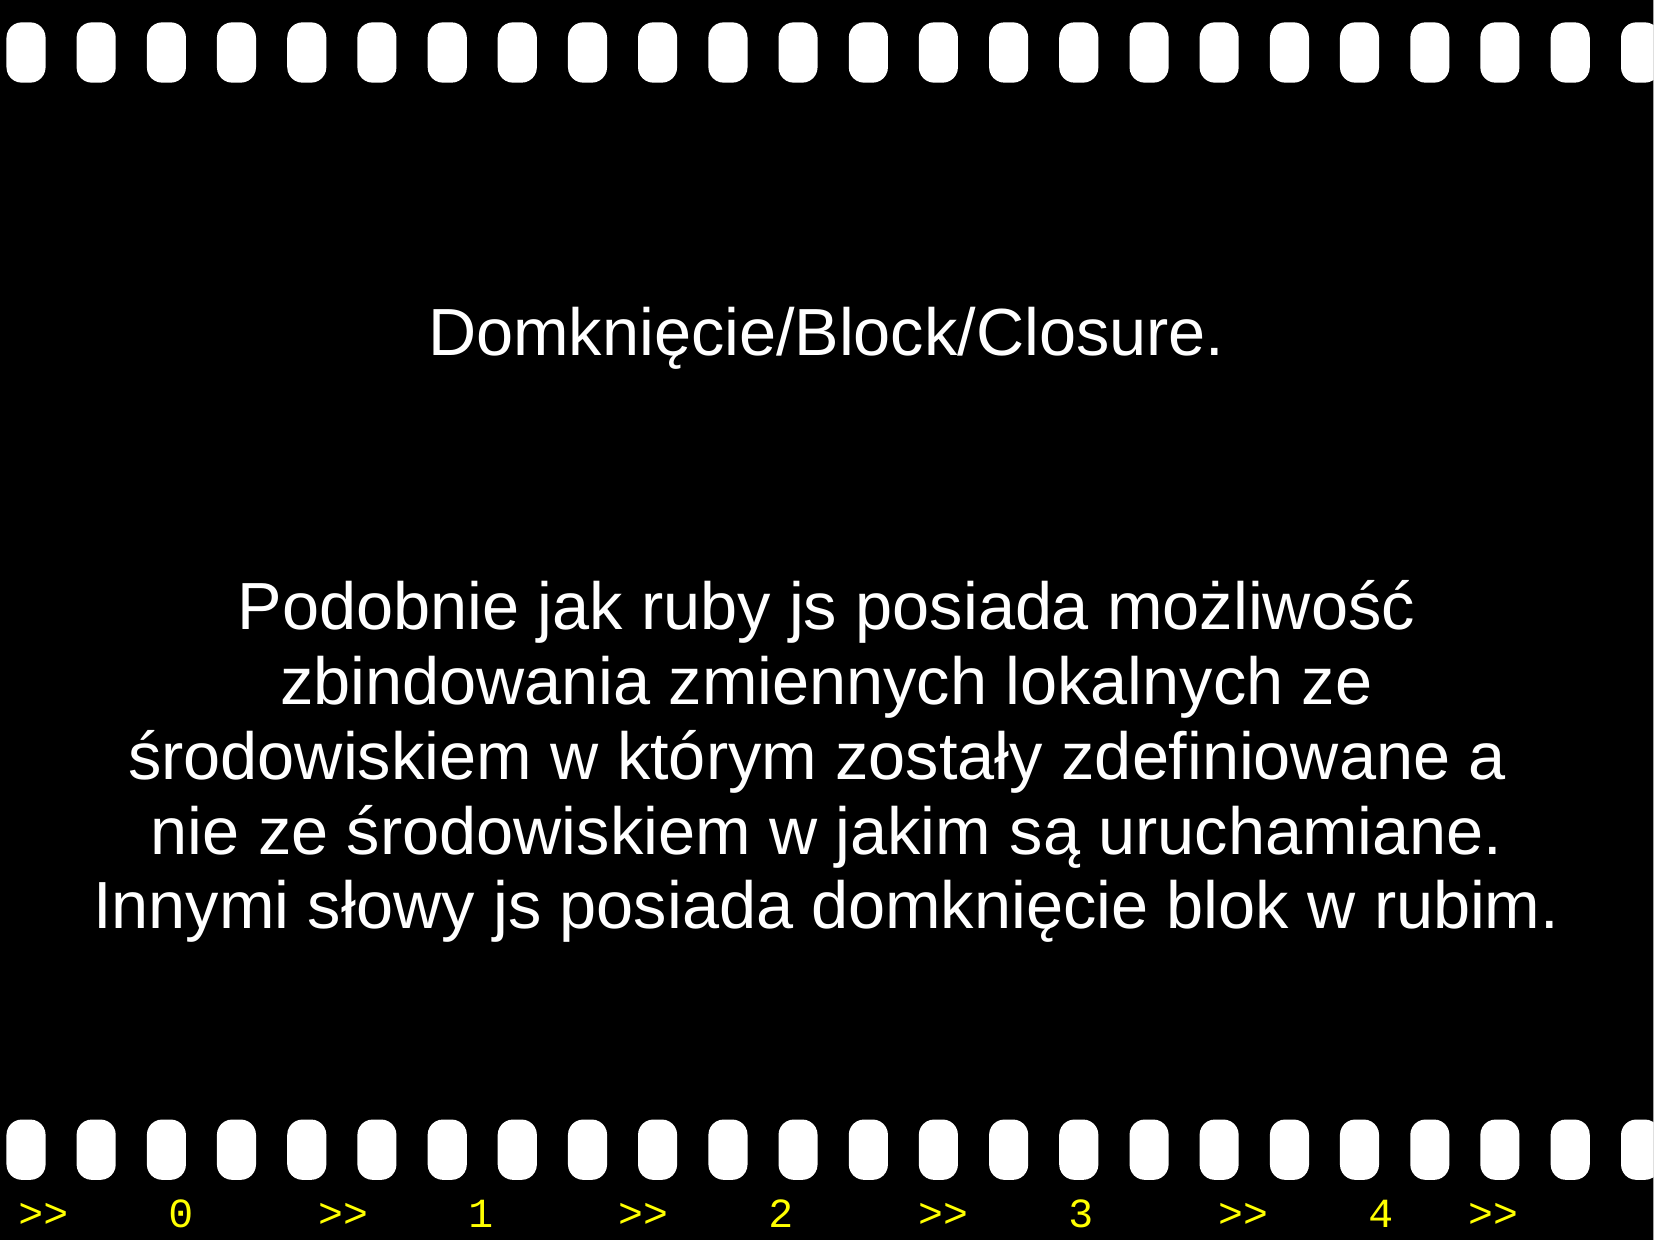

# Domknięcie/Block/Closure.
Podobnie jak ruby js posiada możliwość zbindowania zmiennych lokalnych ze środowiskiem w którym zostały zdefiniowane a nie ze środowiskiem w jakim są uruchamiane. Innymi słowy js posiada domknięcie blok w rubim.